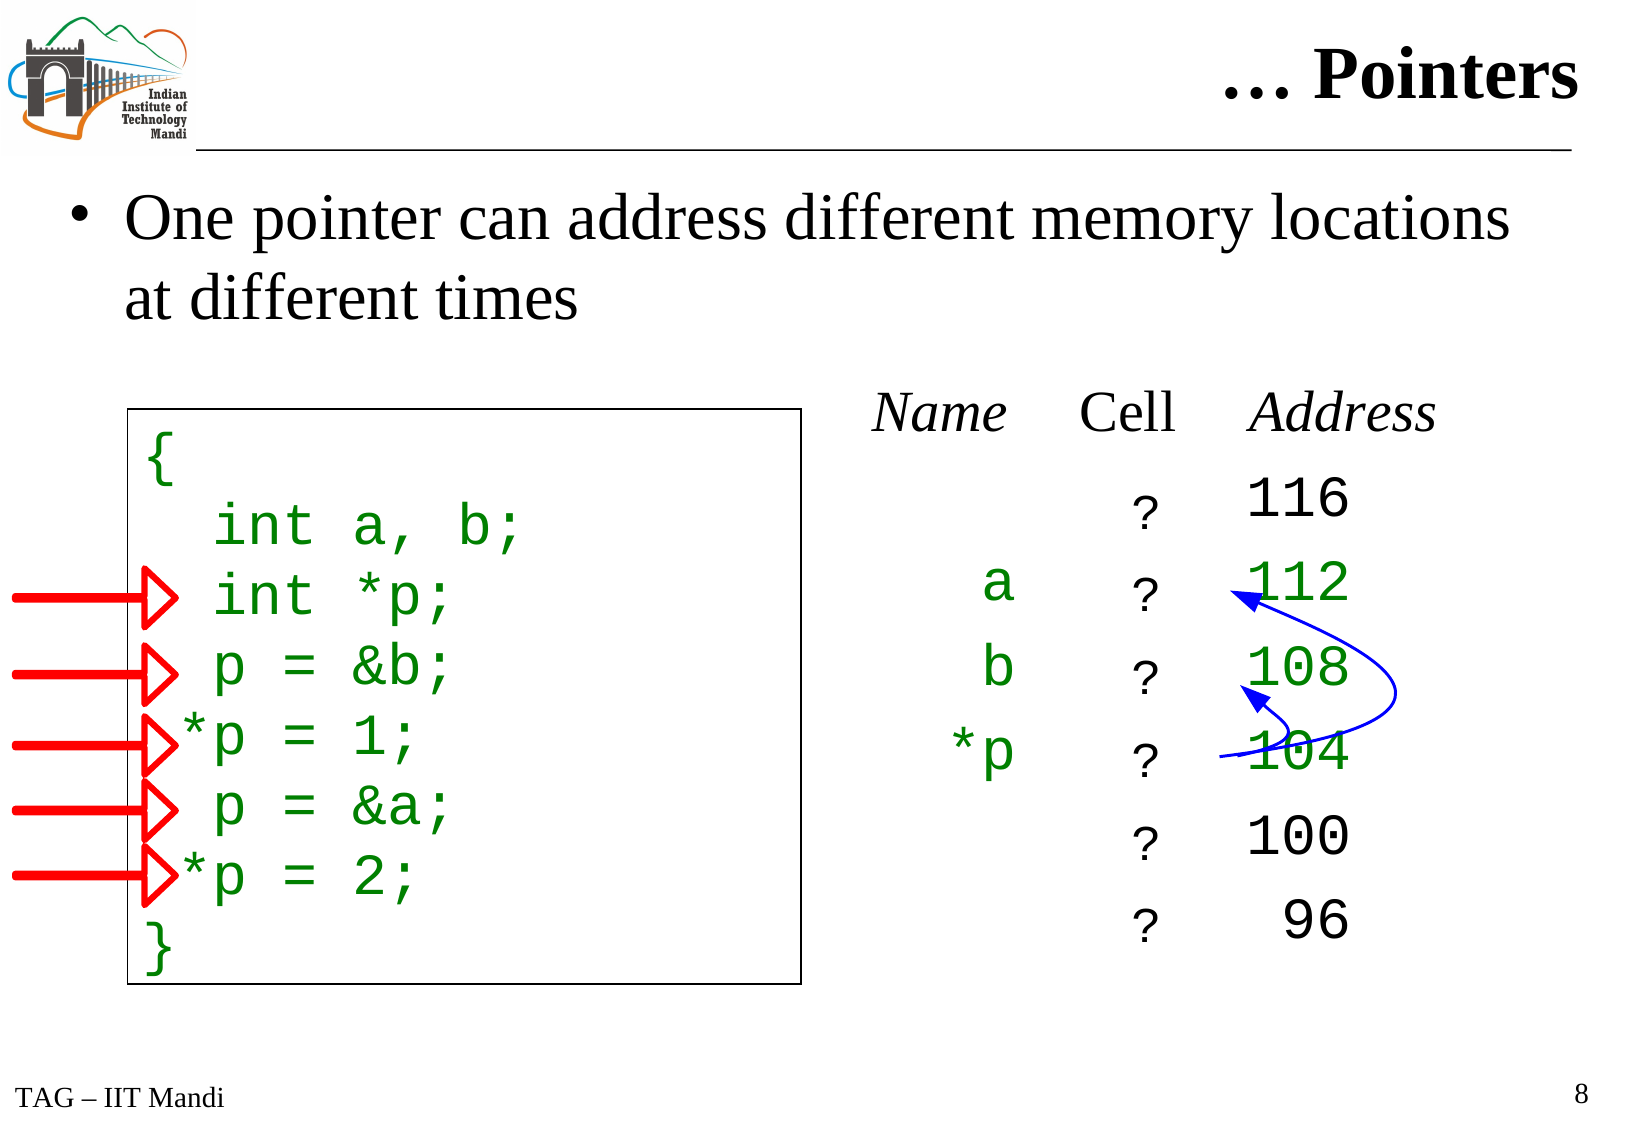

# … Pointers
One pointer can address different memory locations at different times
Name	 Cell Address
 			116
 a				112
 b				108
*p				104
 				100
				 96
{
 int a, b;
 int *p;
 p = &b;
 *p = 1;
 p = &a;
 *p = 2;
}
| ? |
| --- |
| ? |
| ? |
| 108 |
| ? |
| ? |
| ? |
| --- |
| 2 |
| 1 |
| 112 |
| ? |
| ? |
| ? |
| --- |
| ? |
| 1 |
| 108 |
| ? |
| ? |
| ? |
| --- |
| ? |
| ? |
| ? |
| ? |
| ? |
| ? |
| --- |
| ? |
| 1 |
| 112 |
| ? |
| ? |